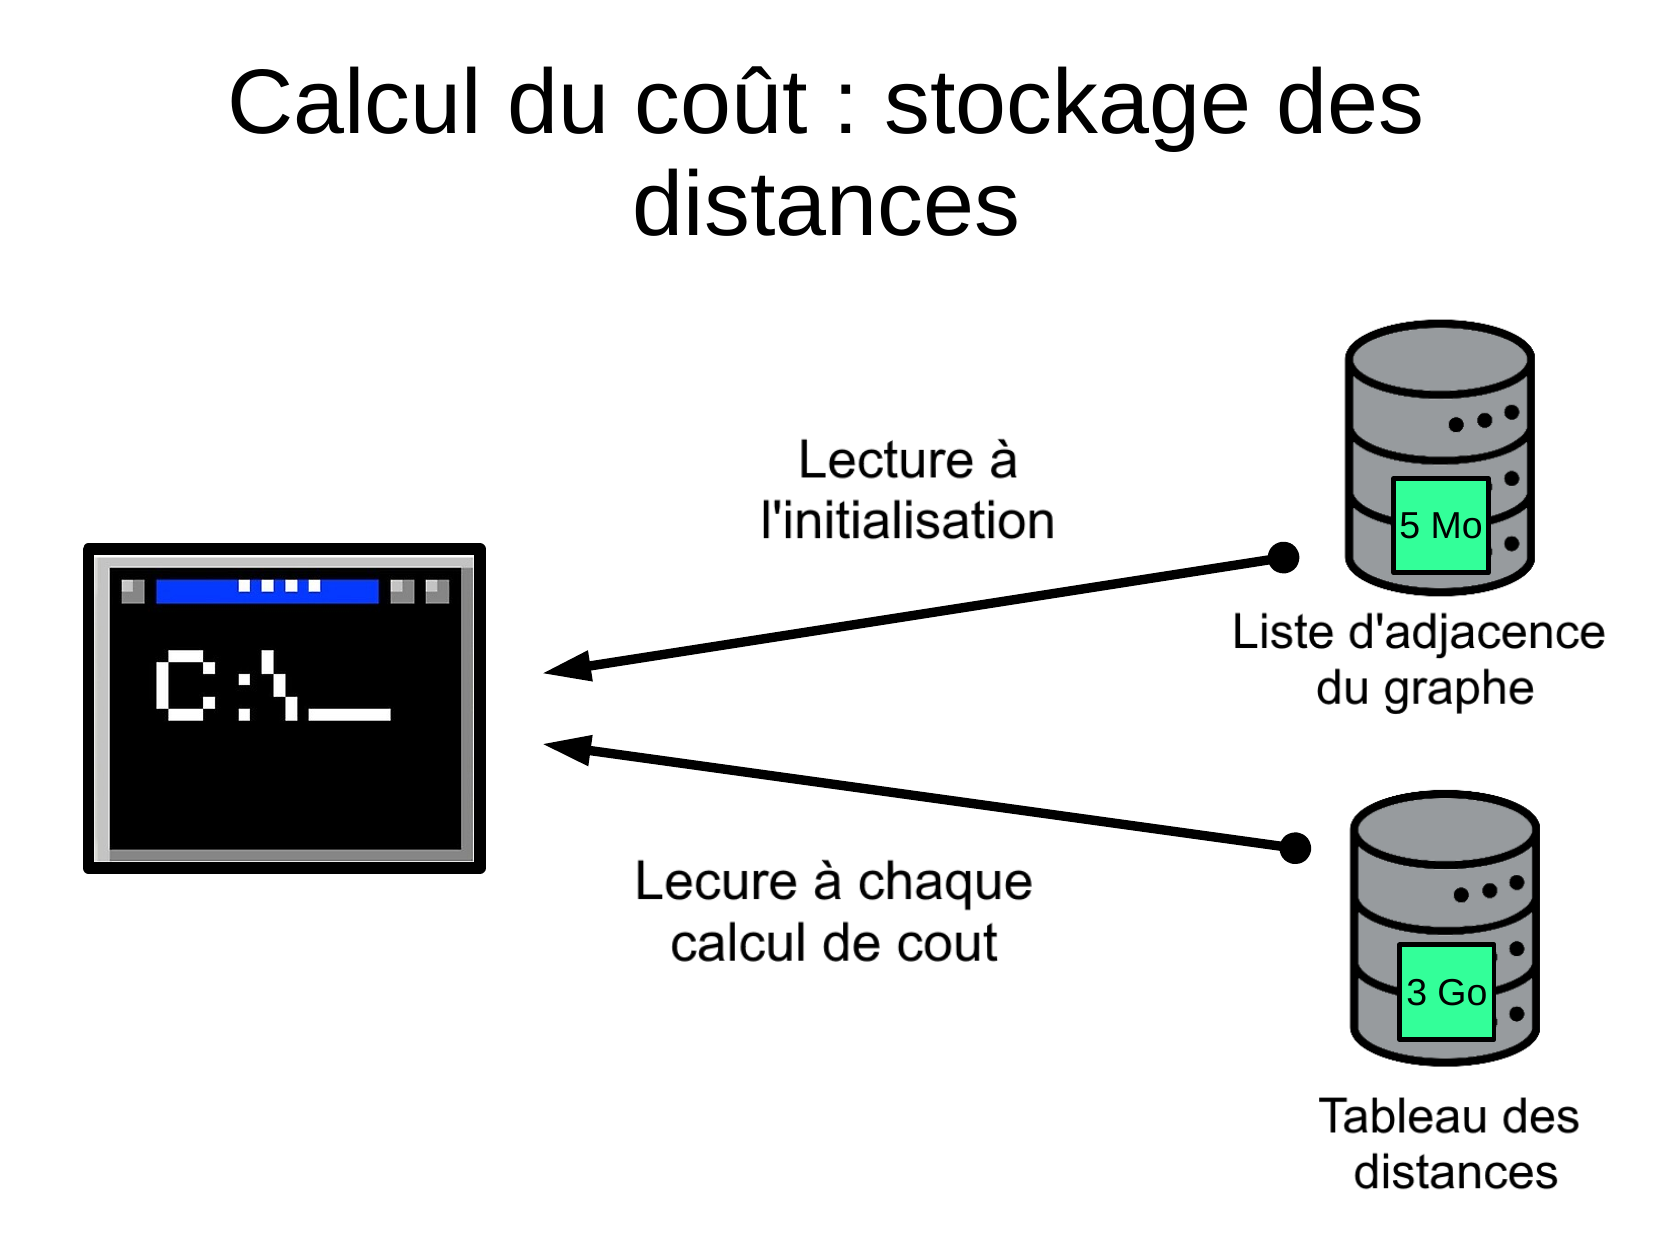

# Calcul du coût : stockage des distances
5 Mo
3 Go